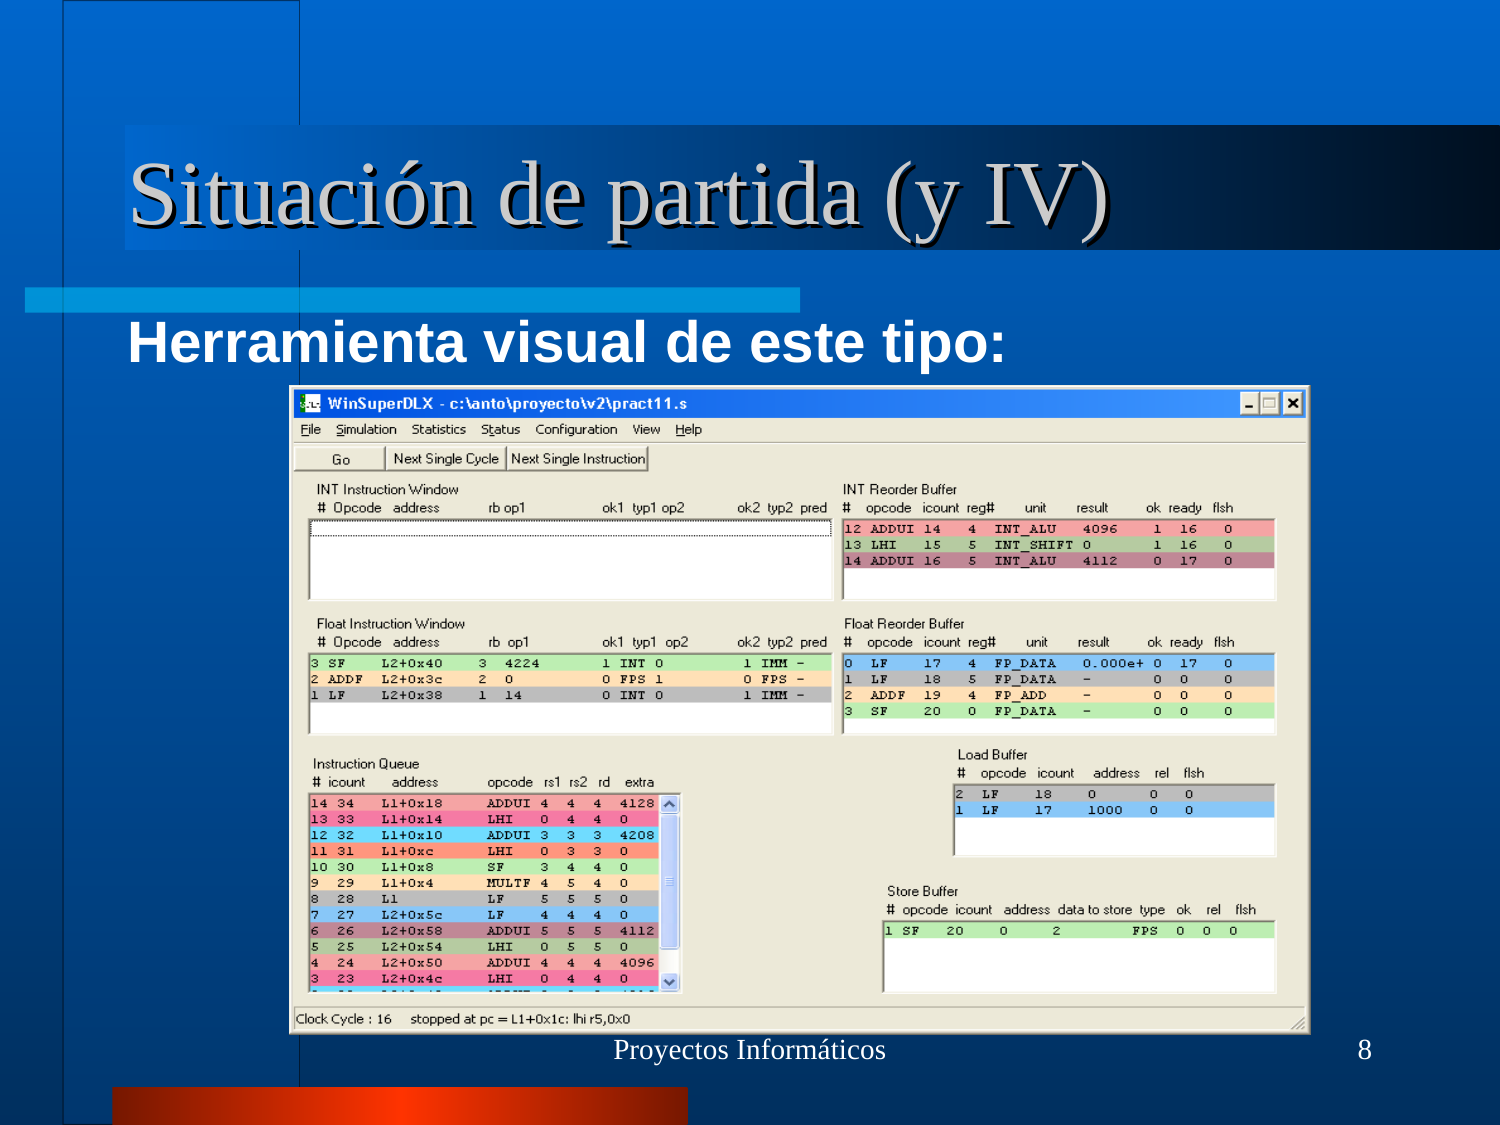

# Situación de partida (y IV)
Herramienta visual de este tipo:
Proyectos Informáticos
8